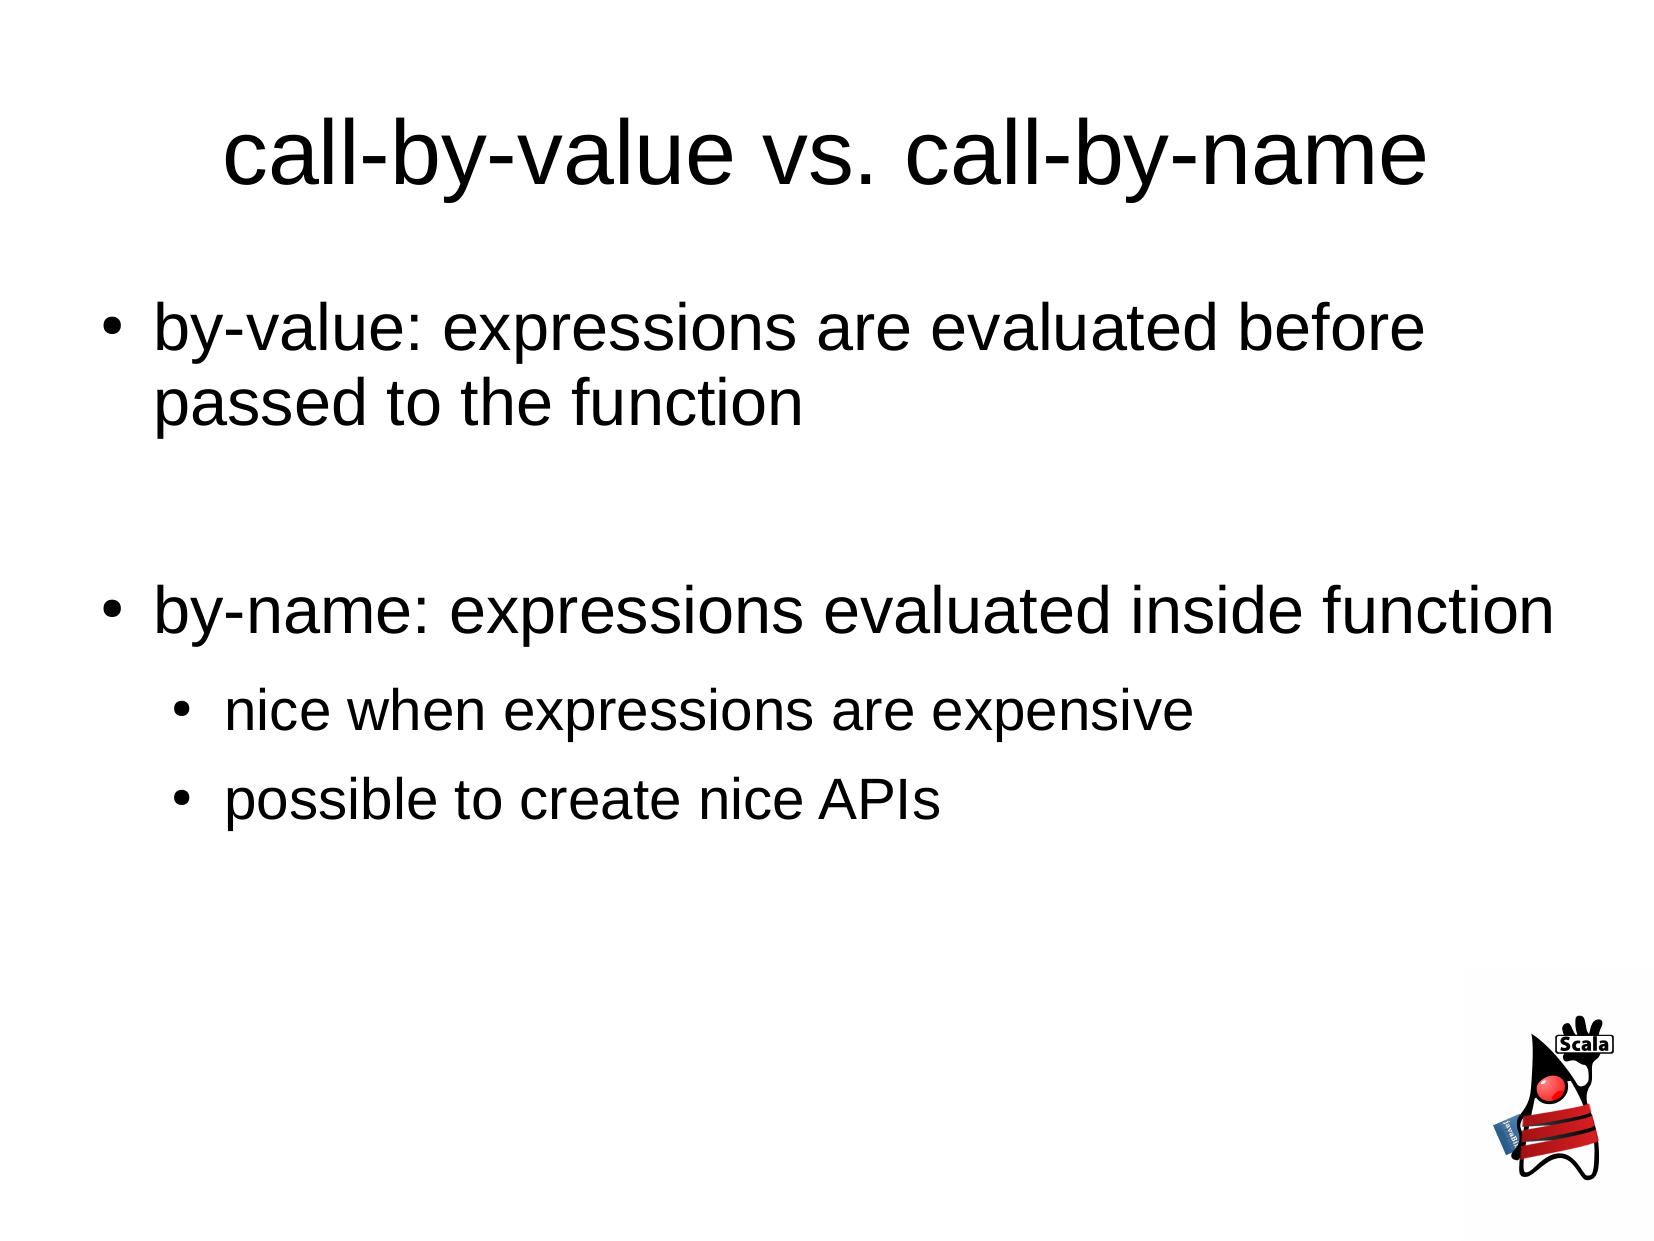

# call-by-value vs. call-by-name
by-value: expressions are evaluated before passed to the function
by-name: expressions evaluated inside function
nice when expressions are expensive
possible to create nice APIs